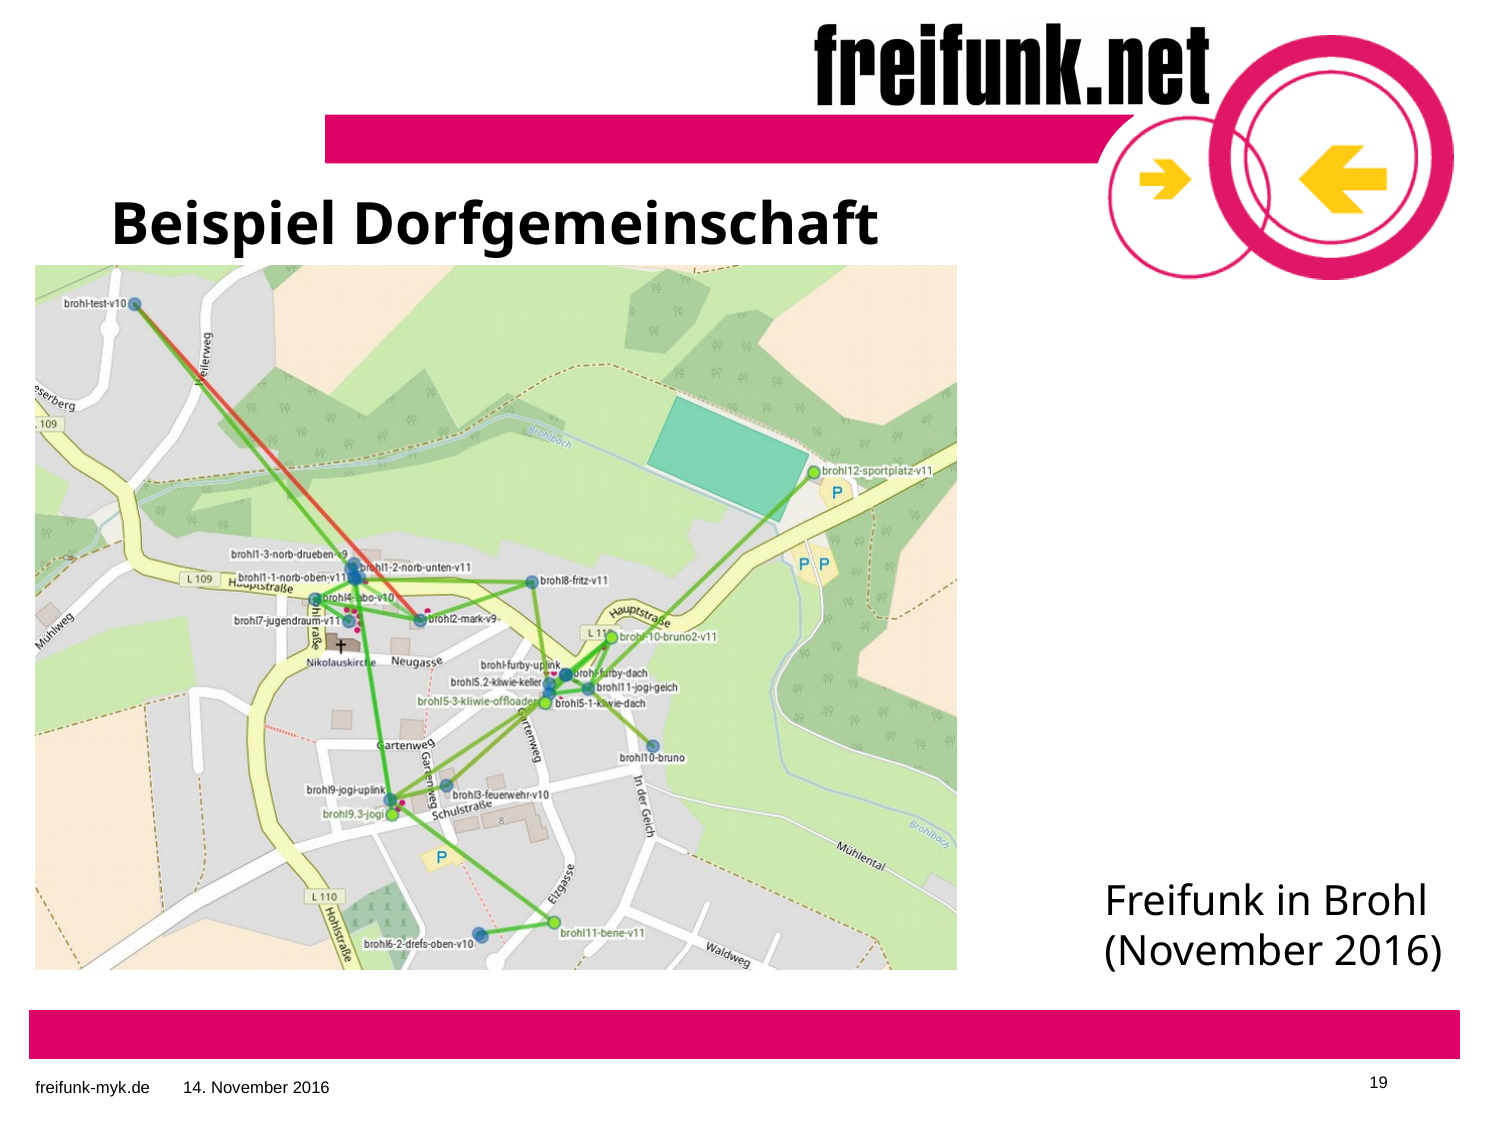

Beispiel Dorfgemeinschaft
# Freifunk in Brohl (November 2016)
19
freifunk-myk.de